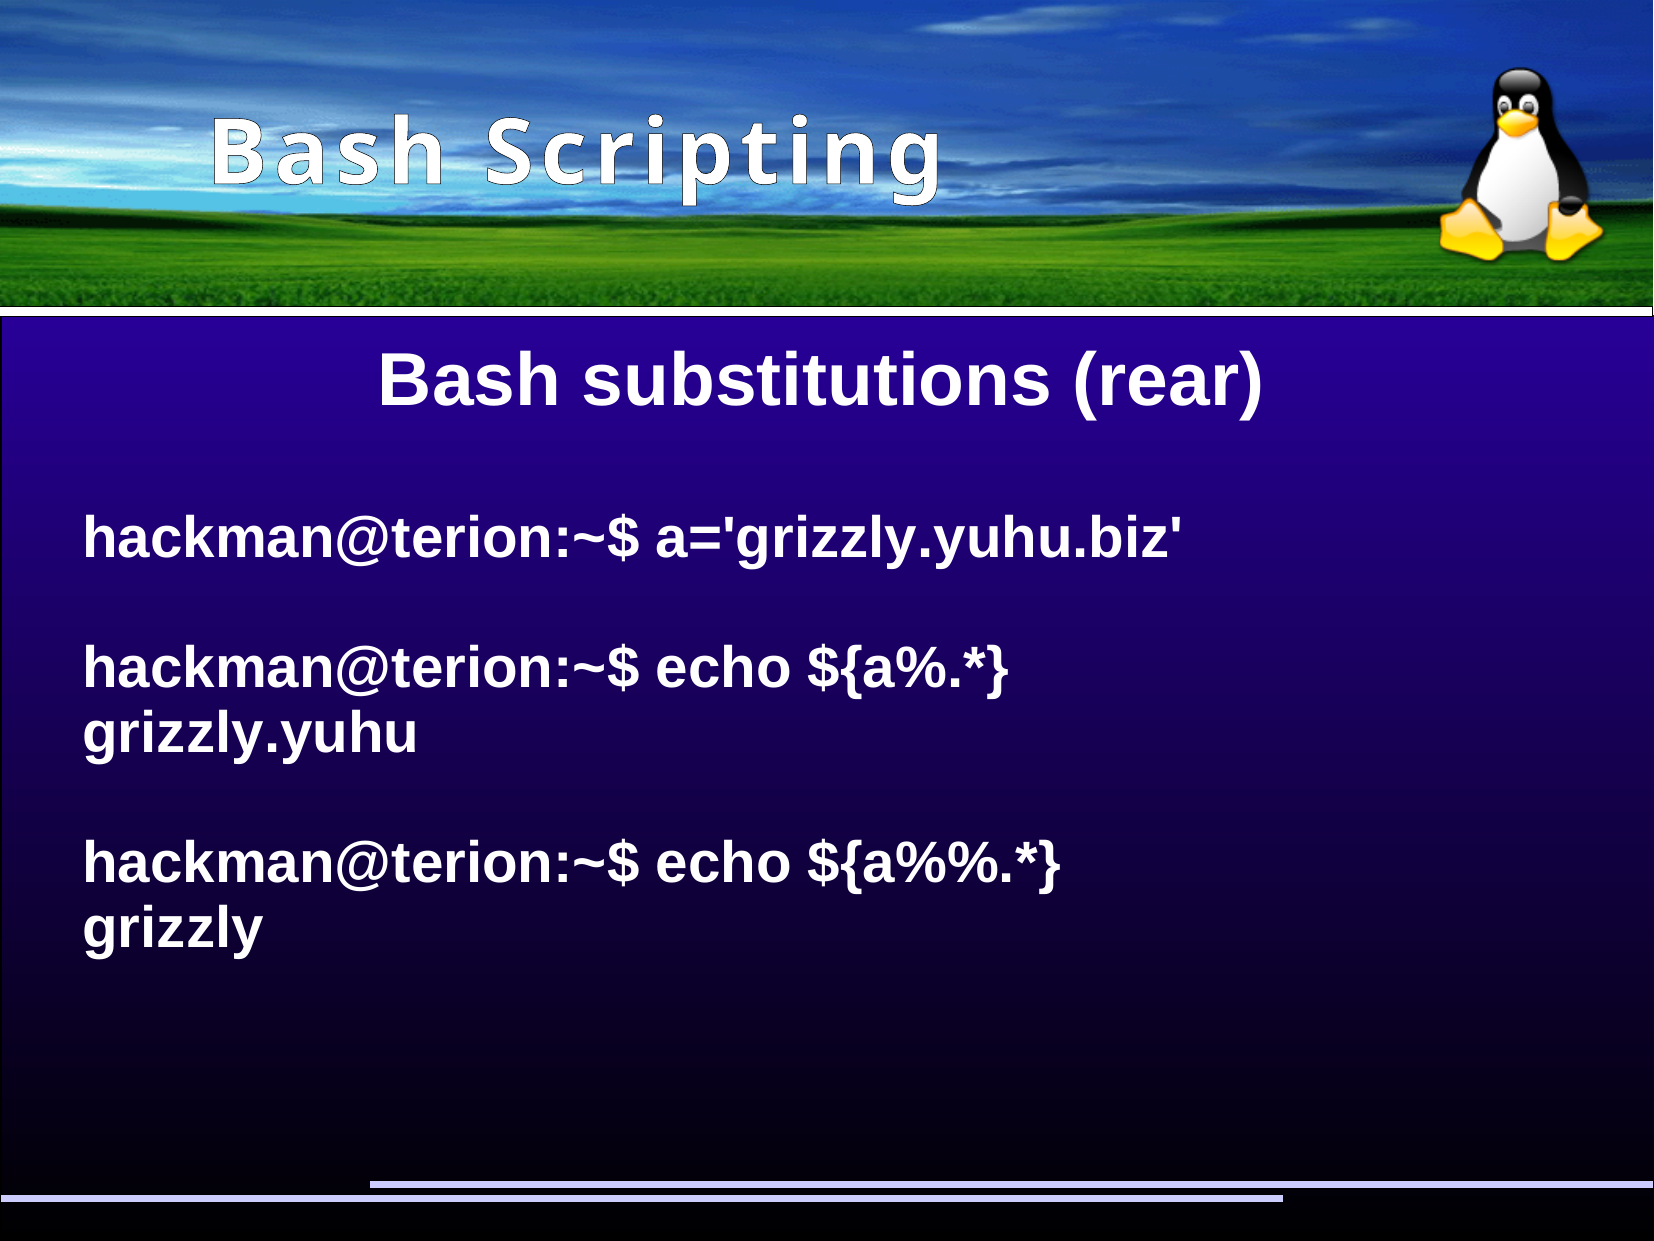

# Bash Scripting
					Bash substitutions (rear)
	hackman@terion:~$ a='grizzly.yuhu.biz'
	hackman@terion:~$ echo ${a%.*}
	grizzly.yuhu
	hackman@terion:~$ echo ${a%%.*}
	grizzly